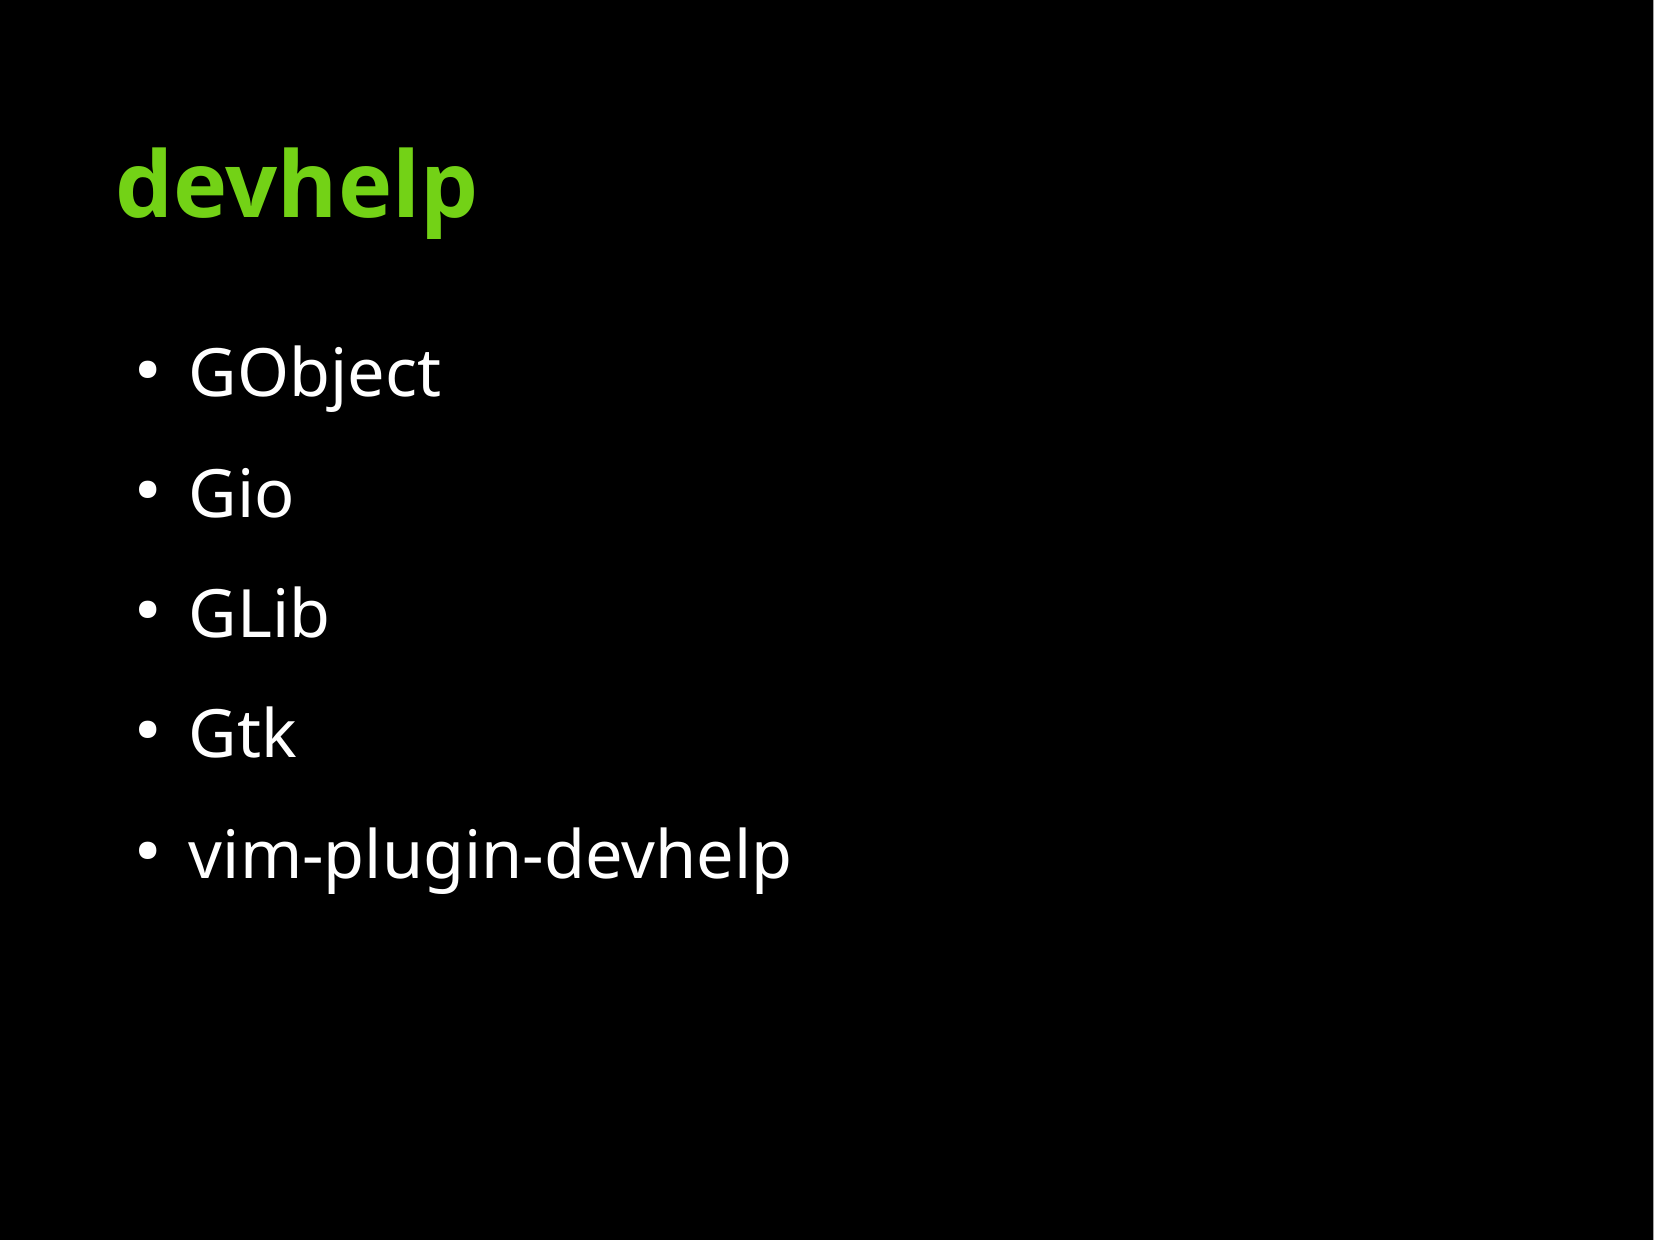

# devhelp
GObject
Gio
GLib
Gtk
vim-plugin-devhelp